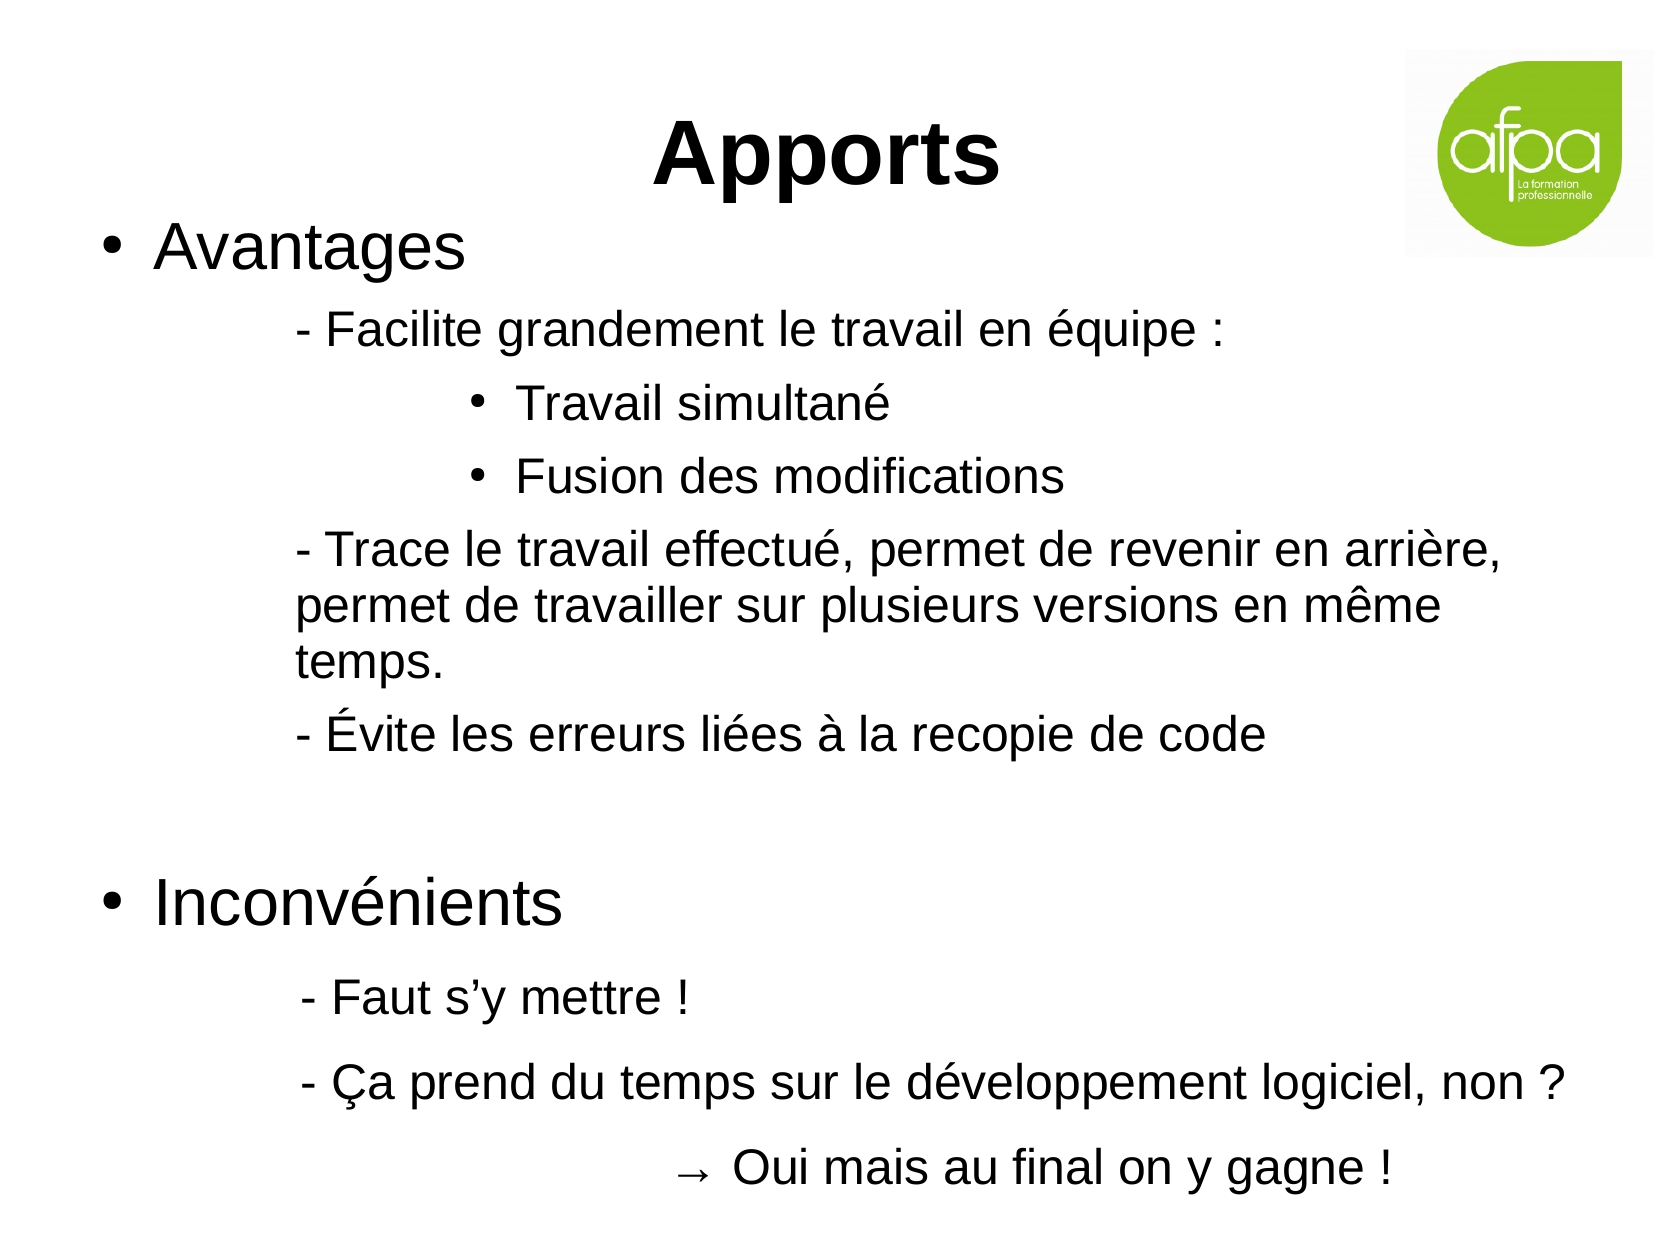

# Apports
Avantages
- Facilite grandement le travail en équipe :
Travail simultané
Fusion des modifications
- Trace le travail effectué, permet de revenir en arrière, permet de travailler sur plusieurs versions en même temps.
- Évite les erreurs liées à la recopie de code
Inconvénients
- Faut s’y mettre !
- Ça prend du temps sur le développement logiciel, non ?
→ Oui mais au final on y gagne !